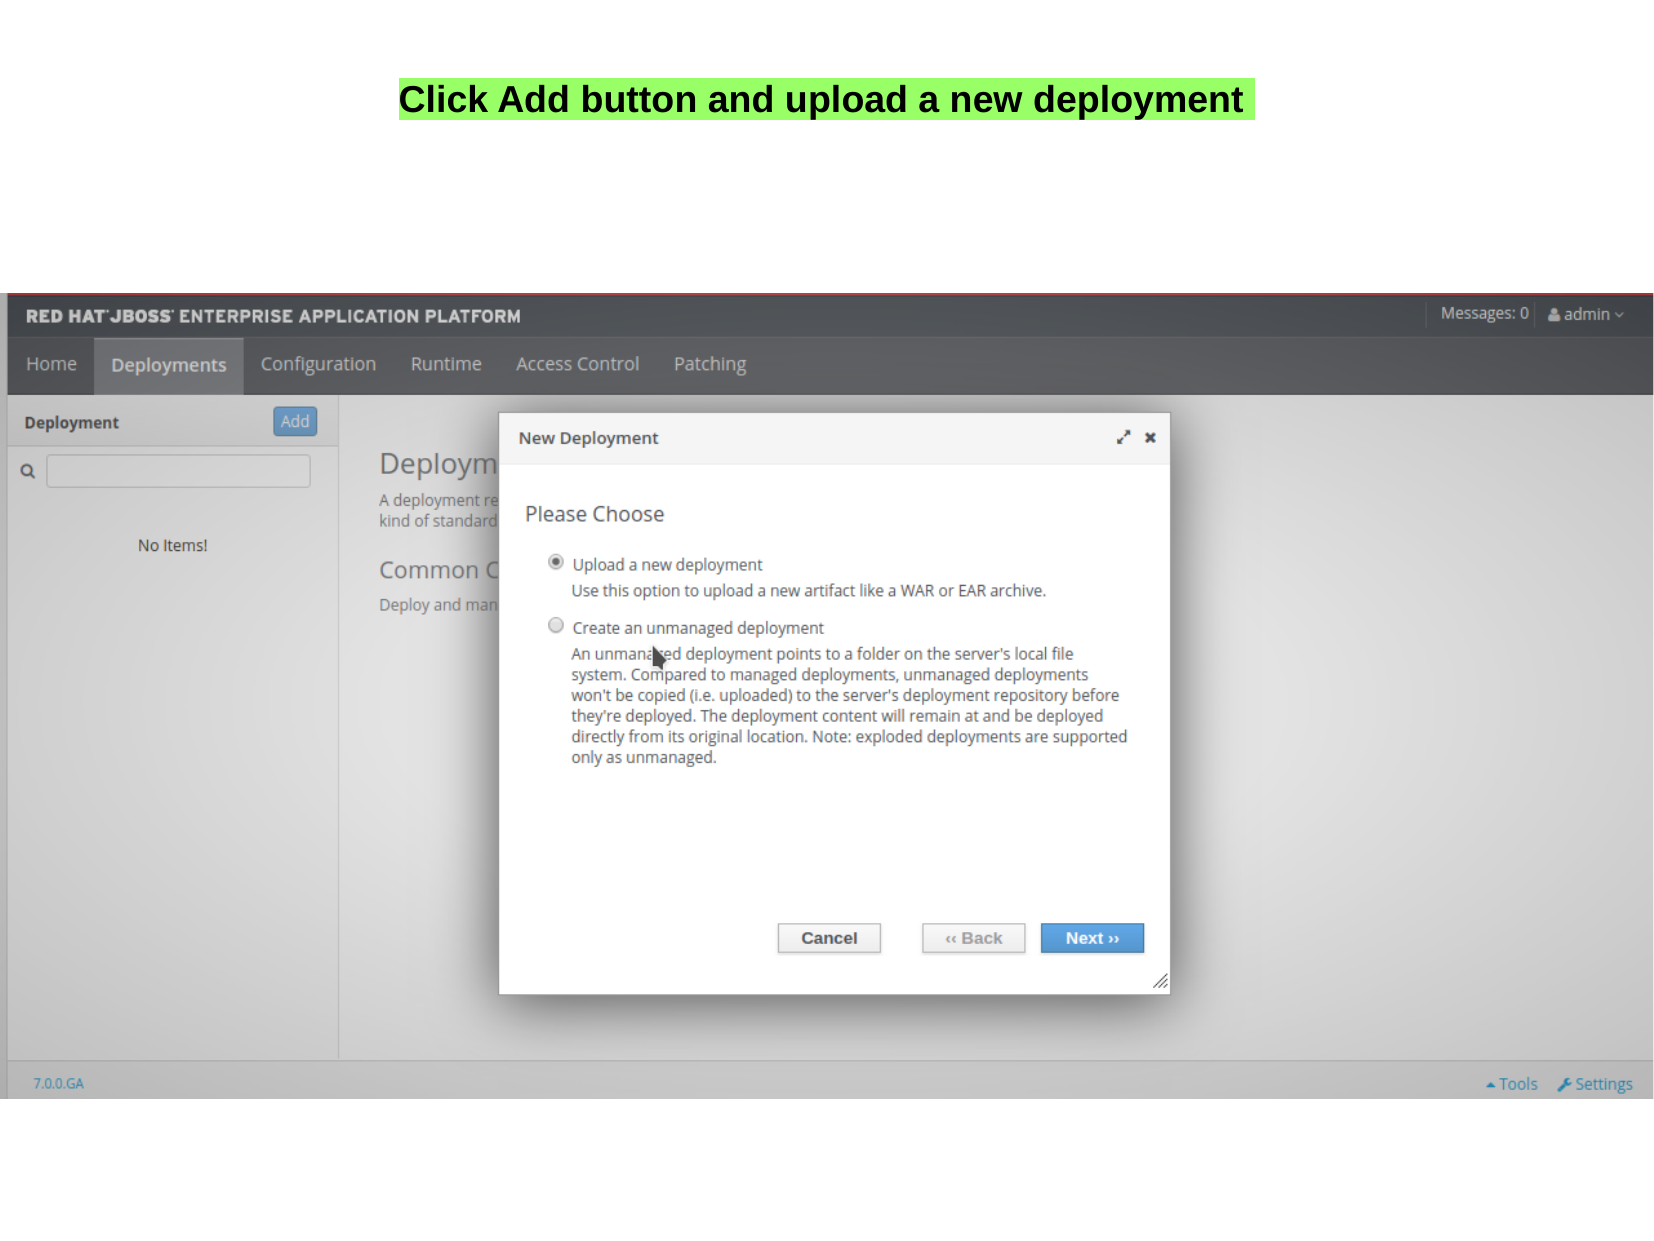

Click Add button and upload a new deployment